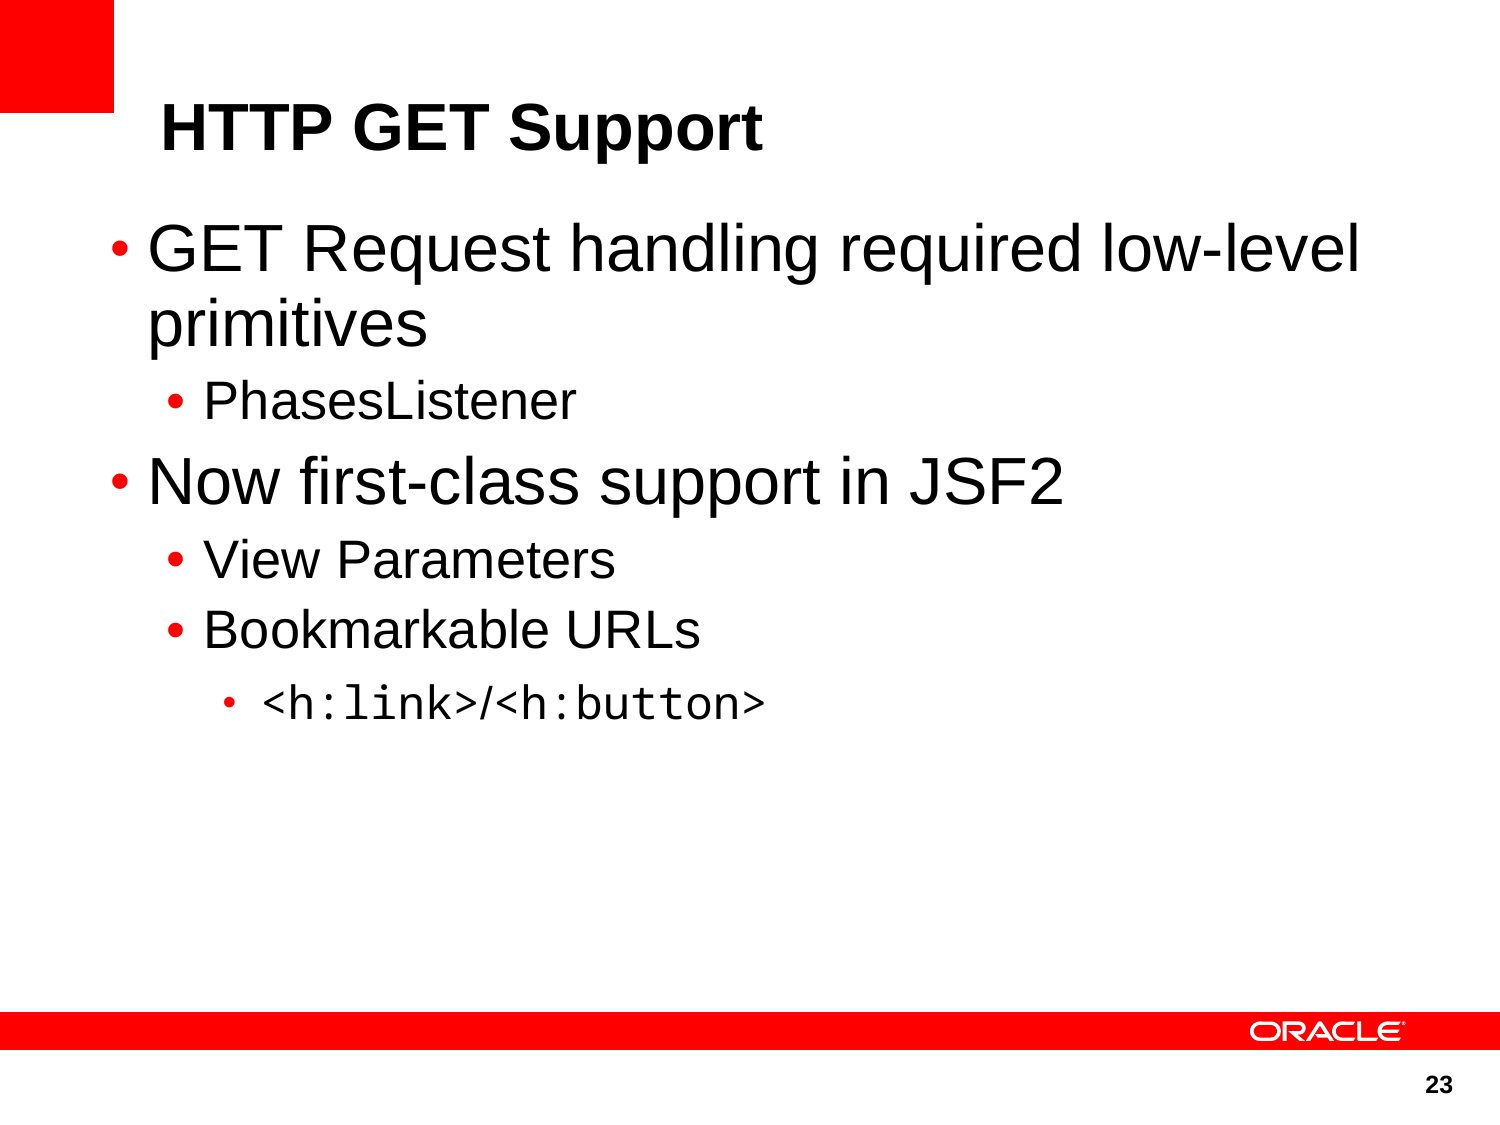

# HTTP GET Support
GET Request handling required low-level primitives
PhasesListener
Now first-class support in JSF2
View Parameters
Bookmarkable URLs
<h:link>/<h:button>